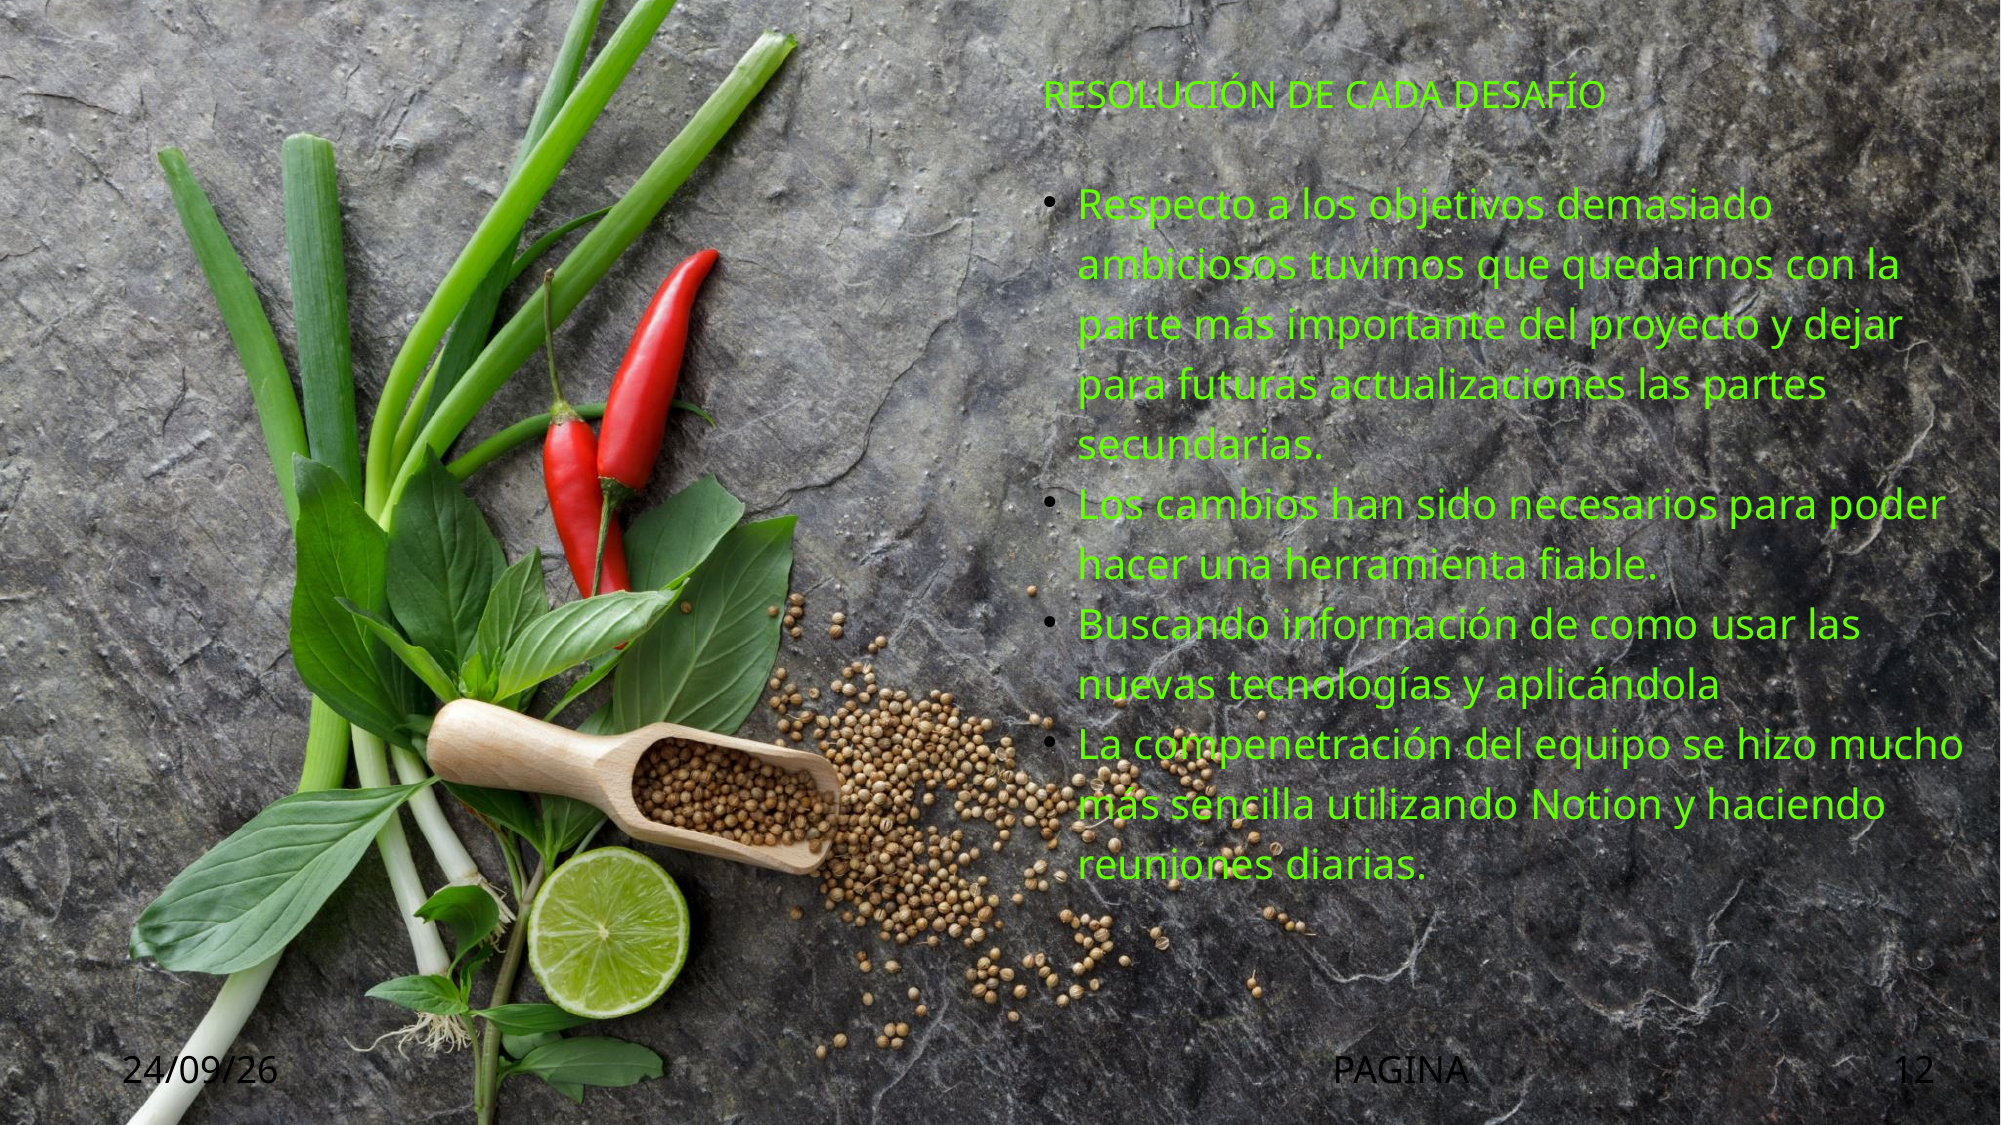

RESOLUCIÓN DE CADA DESAFÍO
# Respecto a los objetivos demasiado ambiciosos tuvimos que quedarnos con la parte más importante del proyecto y dejar para futuras actualizaciones las partes secundarias.
Los cambios han sido necesarios para poder hacer una herramienta fiable.
Buscando información de como usar las nuevas tecnologías y aplicándola
La compenetración del equipo se hizo mucho más sencilla utilizando Notion y haciendo reuniones diarias.
PAGINA